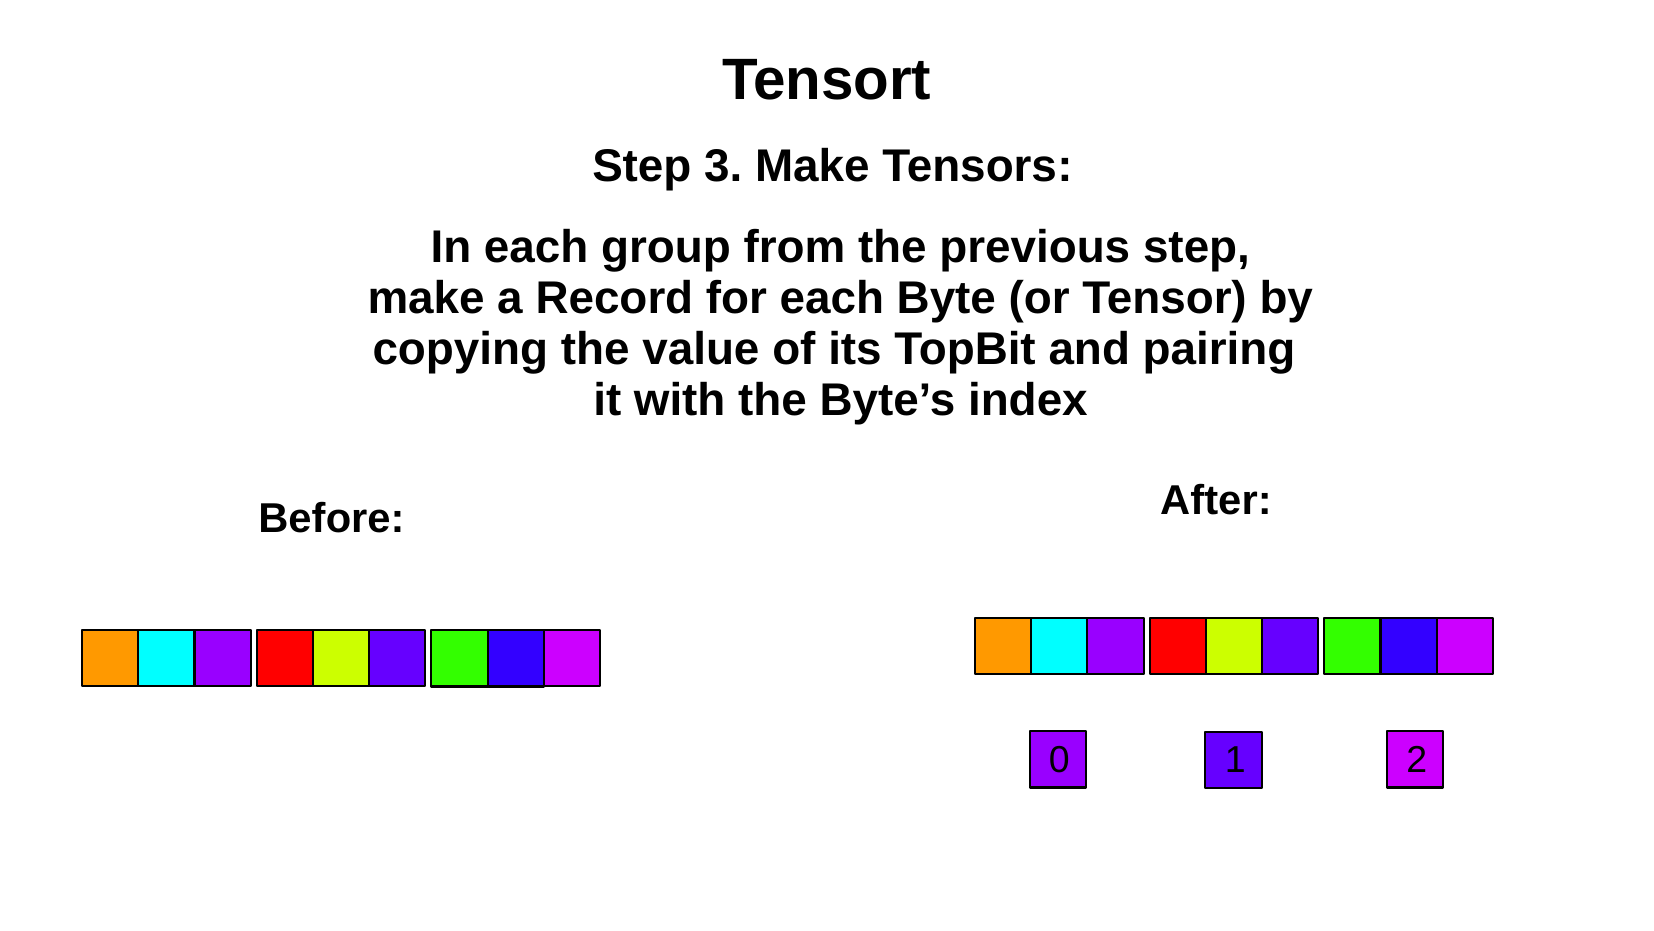

# Tensort
Step 3. Make Tensors:
In each group from the previous step,
make a Record for each Byte (or Tensor) by copying the value of its TopBit and pairing it with the Byte’s index
After:
Before:
0
1
2